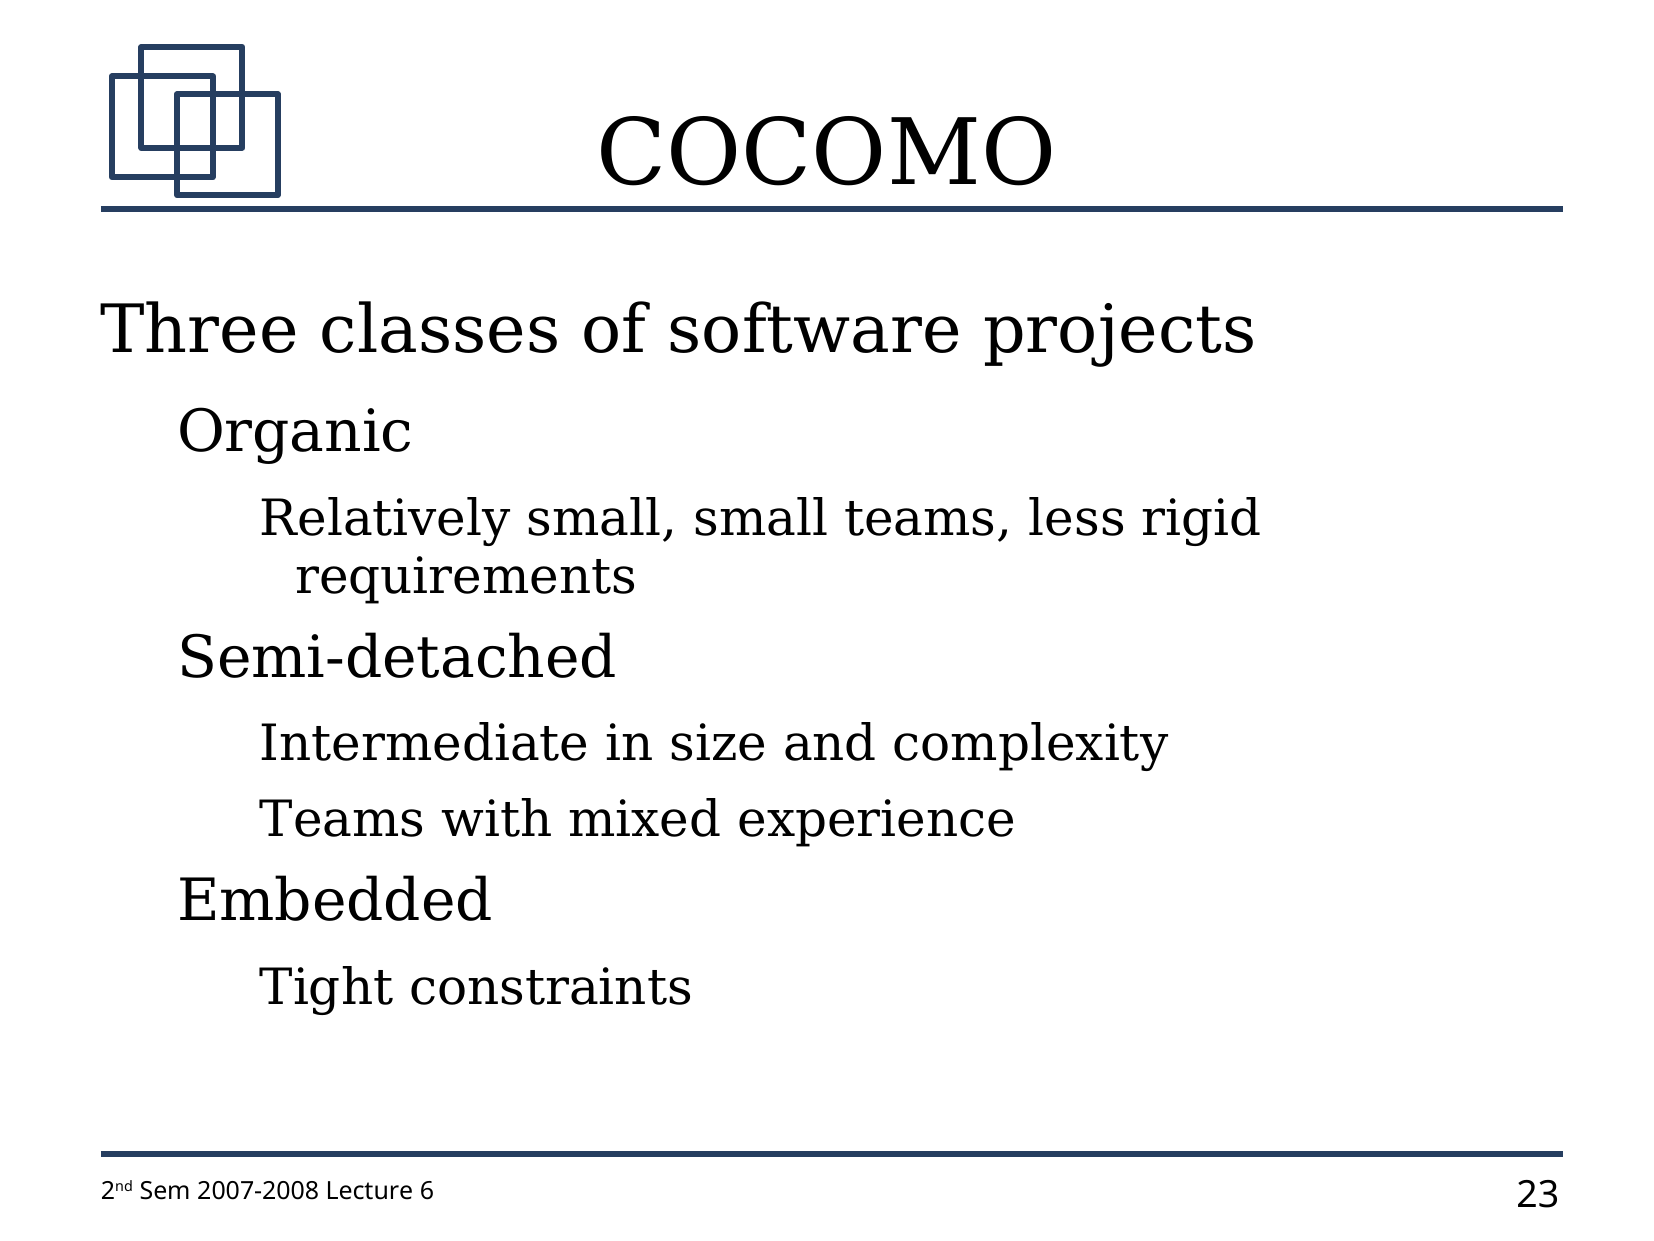

# COCOMO
Three classes of software projects
Organic
Relatively small, small teams, less rigid requirements
Semi-detached
Intermediate in size and complexity
Teams with mixed experience
Embedded
Tight constraints